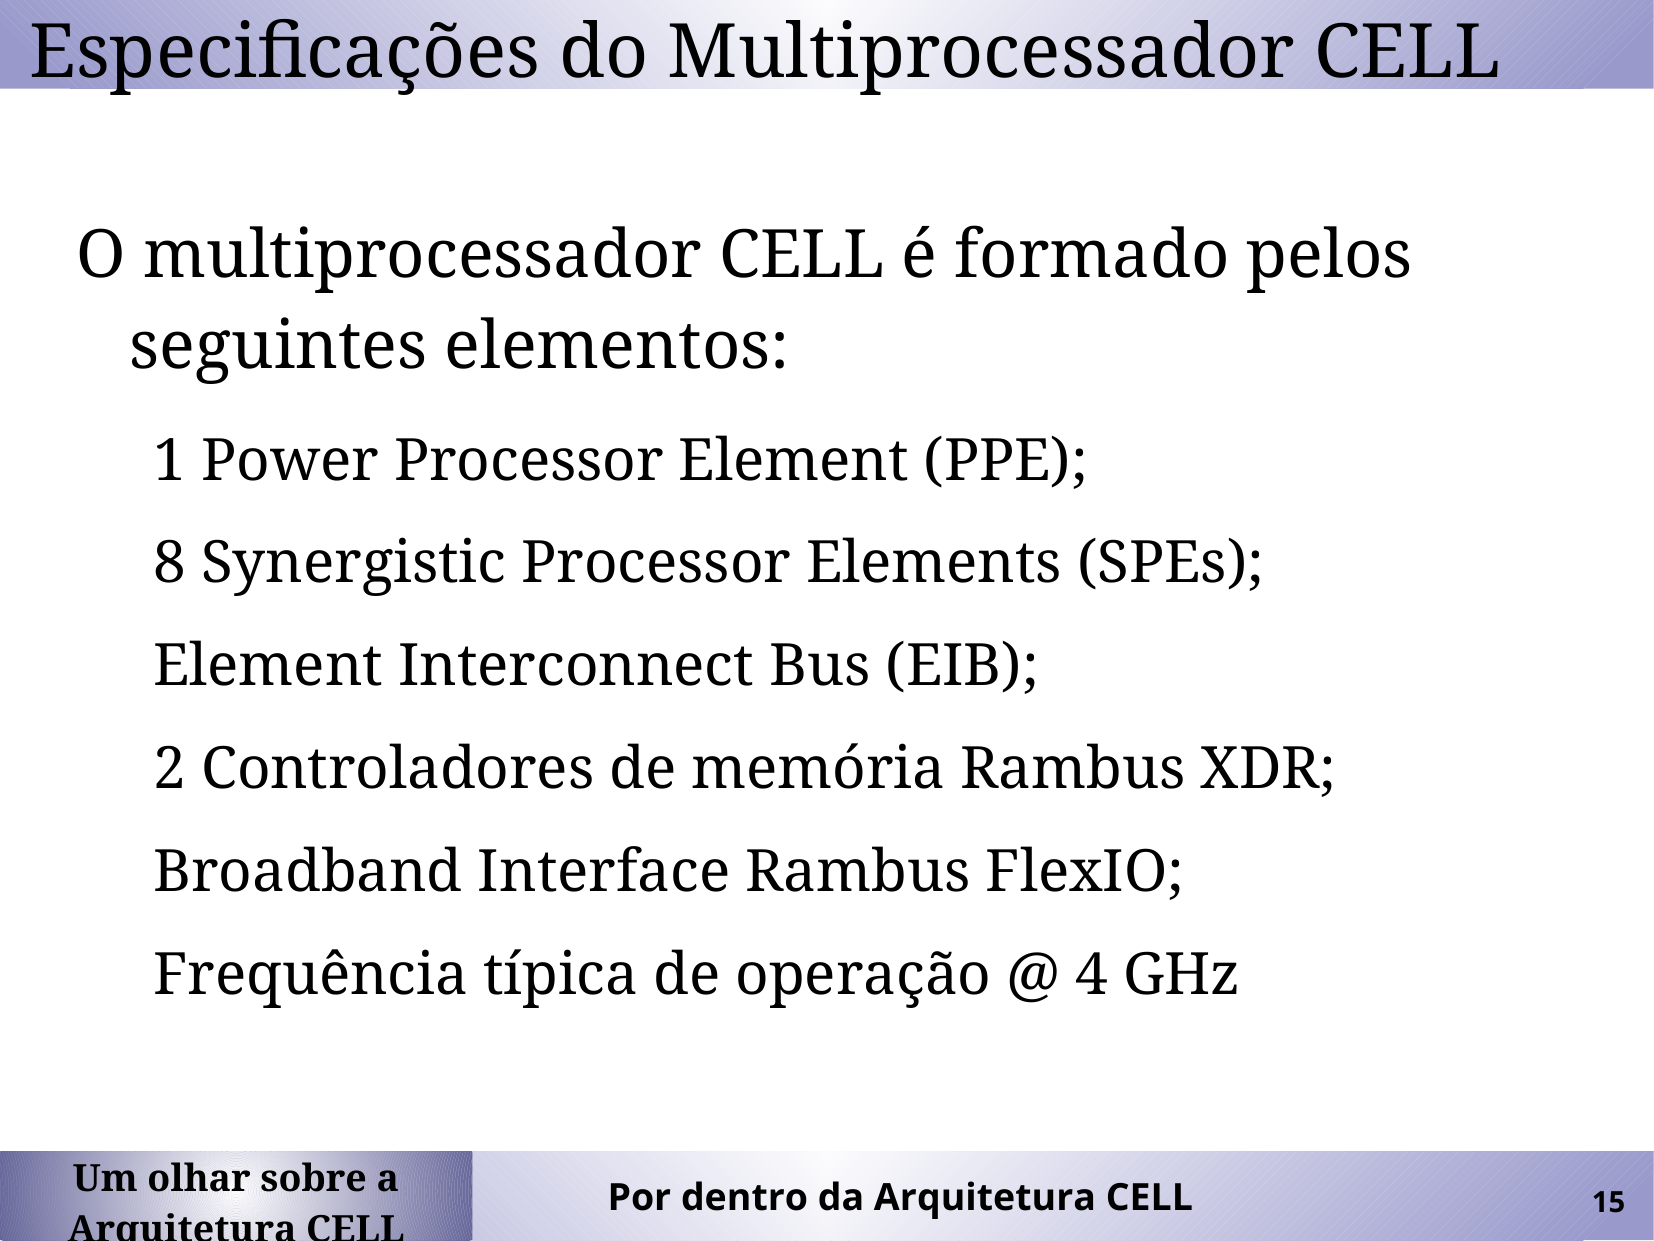

# Especificações do Multiprocessador CELL
O multiprocessador CELL é formado pelos seguintes elementos:
1 Power Processor Element (PPE);
8 Synergistic Processor Elements (SPEs);
Element Interconnect Bus (EIB);
2 Controladores de memória Rambus XDR;
Broadband Interface Rambus FlexIO;
Frequência típica de operação @ 4 GHz
Por dentro da Arquitetura CELL
15